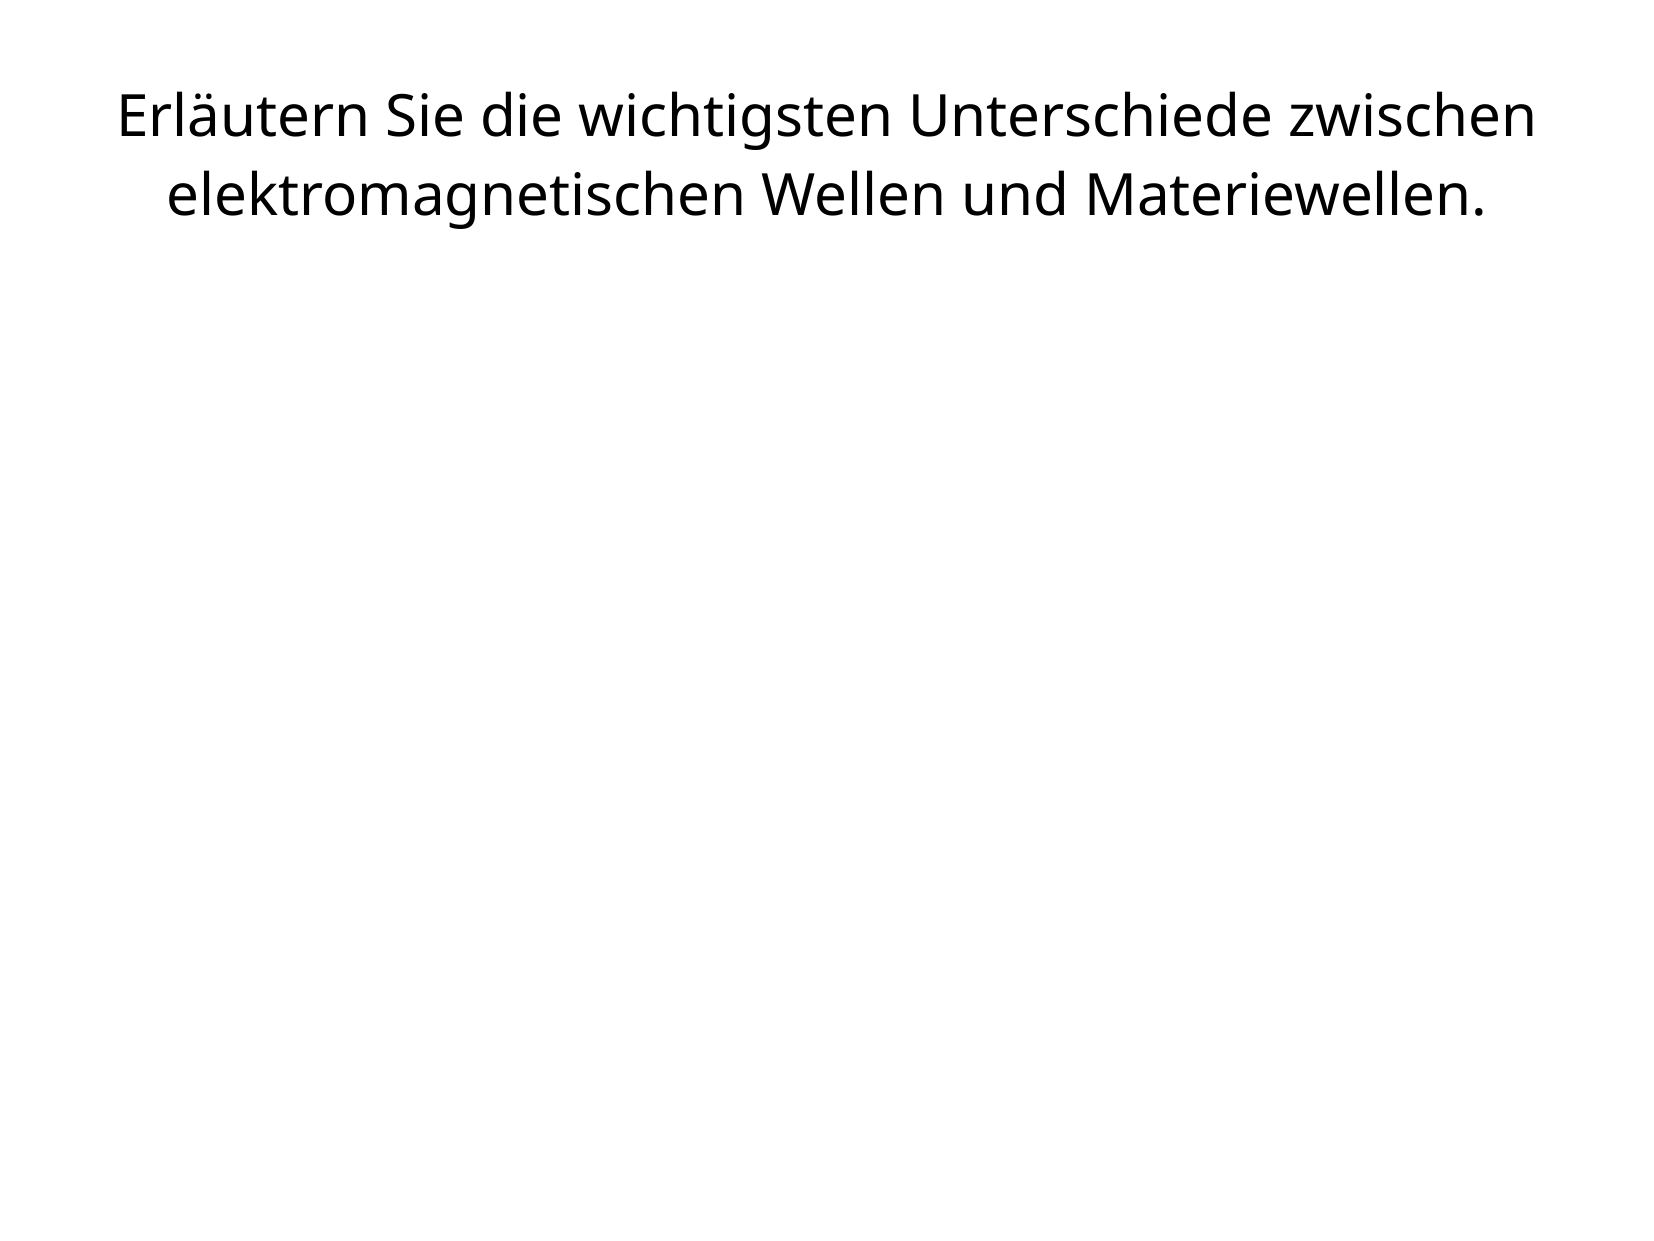

# Erläutern Sie die wichtigsten Unterschiede zwischen elektromagnetischen Wellen und Materiewellen.